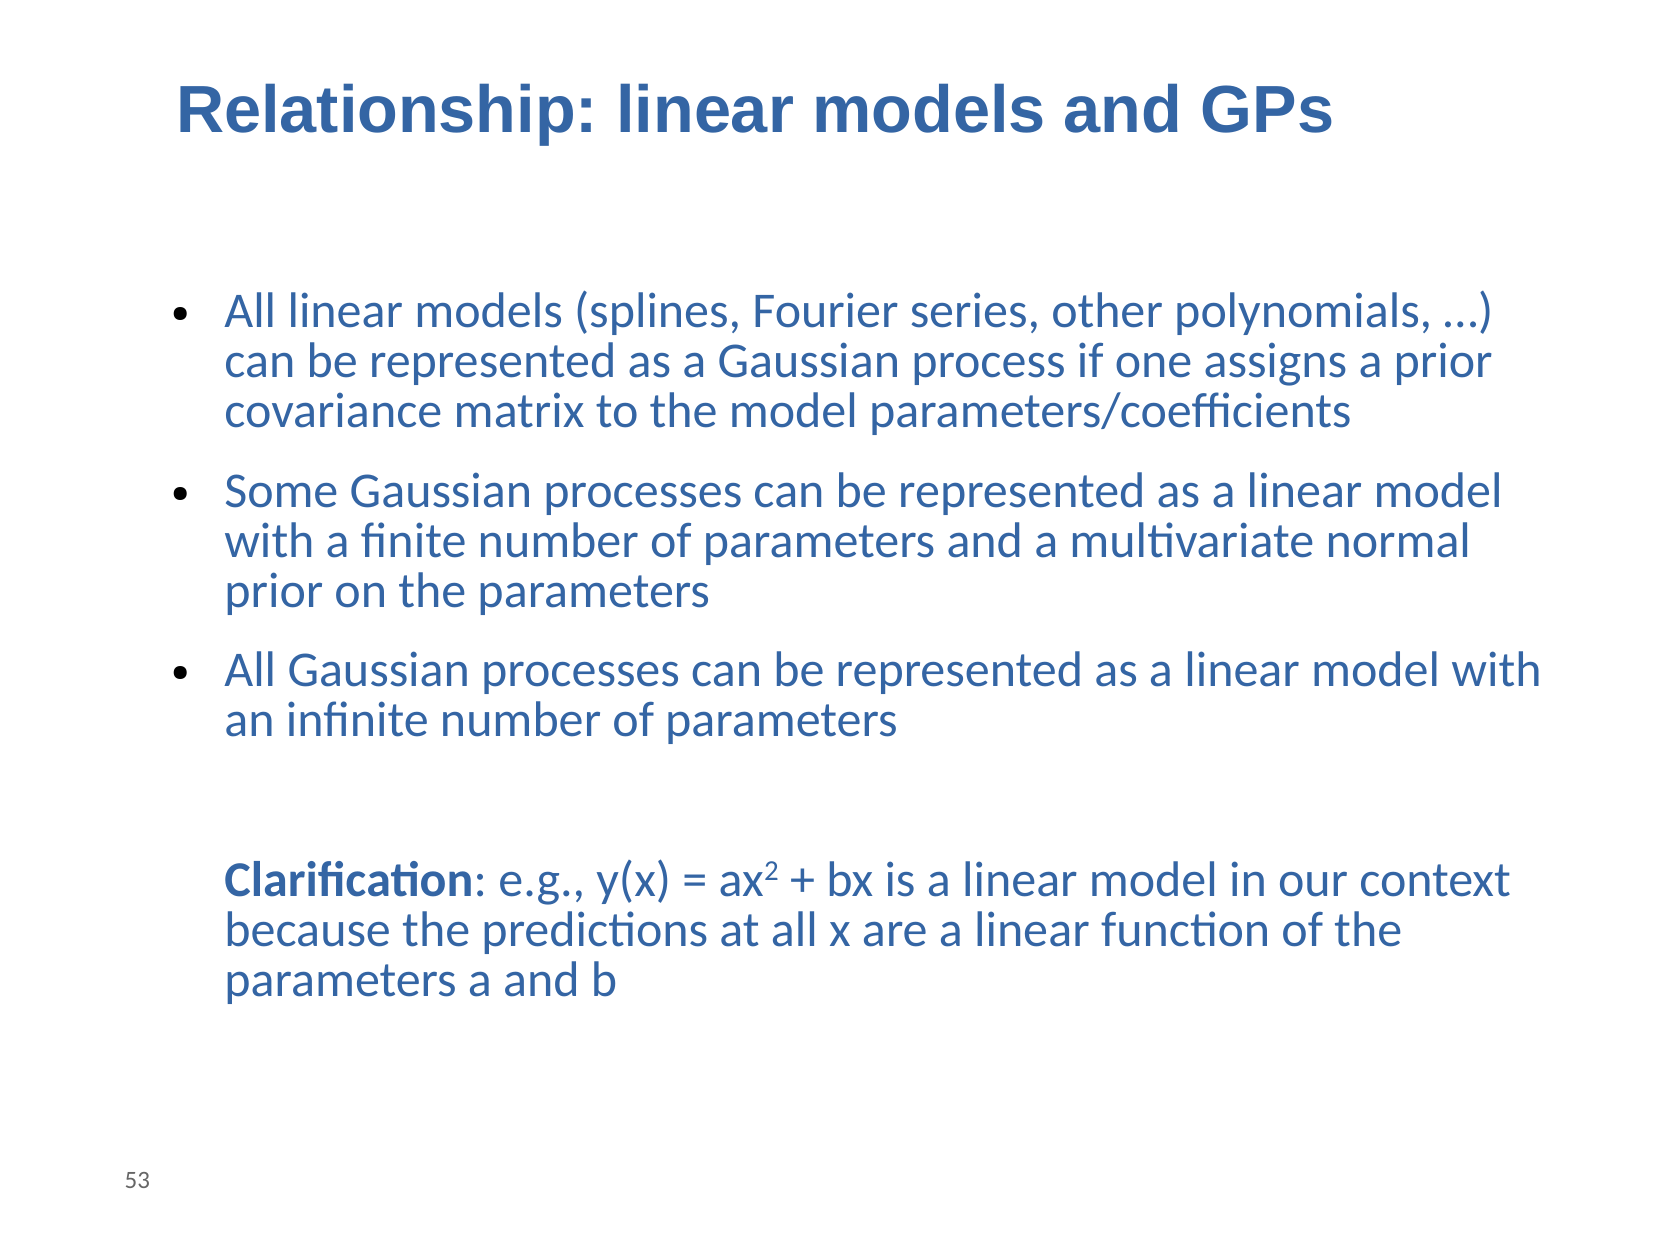

# Relationship: linear models and GPs
All linear models (splines, Fourier series, other polynomials, …) can be represented as a Gaussian process if one assigns a prior covariance matrix to the model parameters/coefficients
Some Gaussian processes can be represented as a linear model with a finite number of parameters and a multivariate normal prior on the parameters
All Gaussian processes can be represented as a linear model with an infinite number of parameters
Clarification: e.g., y(x) = ax2 + bx is a linear model in our context because the predictions at all x are a linear function of the parameters a and b
53